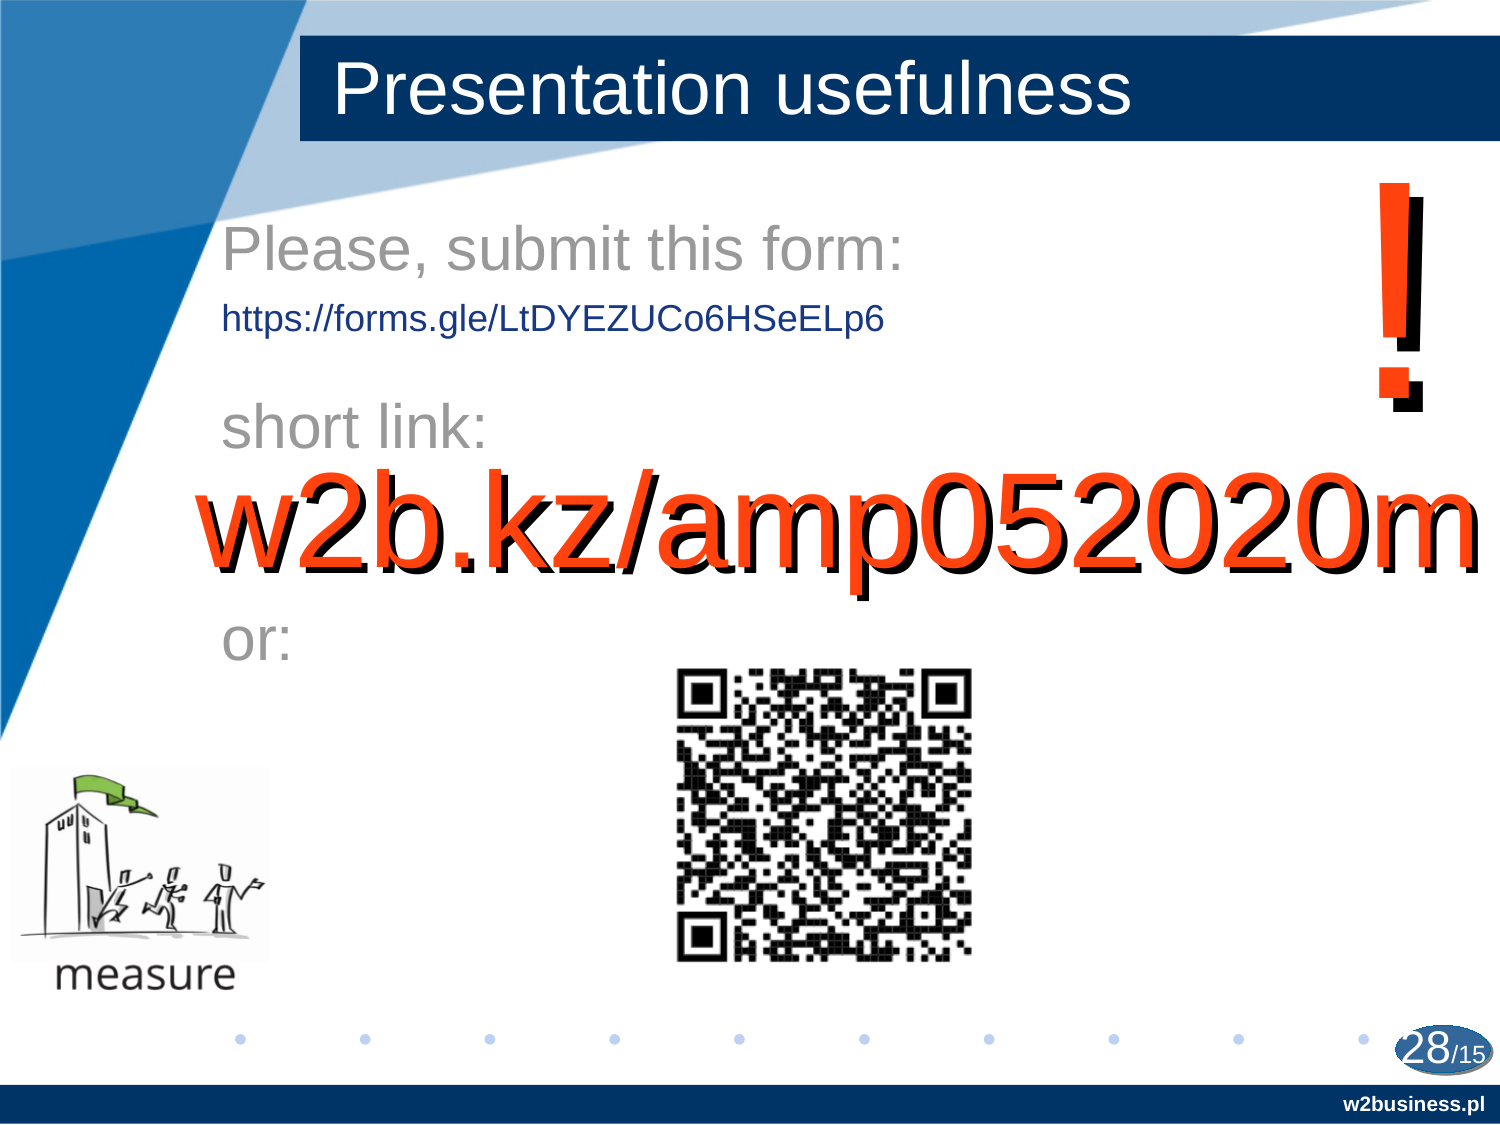

# Presentation usefulness
!
Please, submit this form:
https://forms.gle/LtDYEZUCo6HSeELp6
short link:
w2b.kz/amp052020m
or: